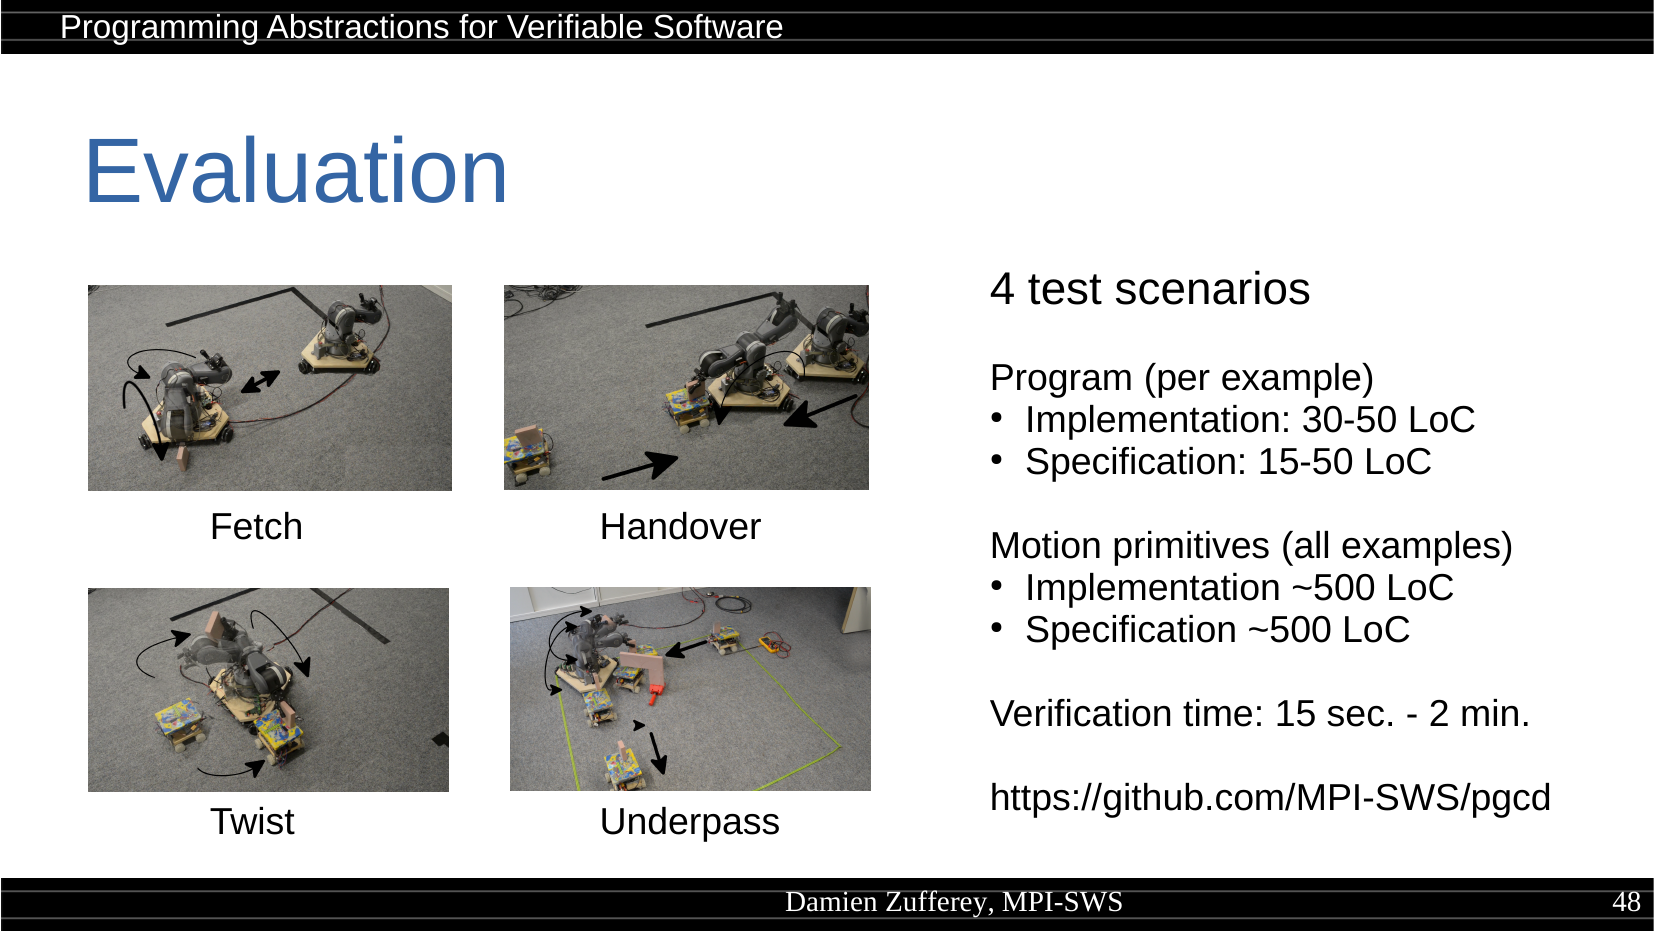

# Evaluation
4 test scenarios
Program (per example)
Implementation: 30-50 LoC
Specification: 15-50 LoC
Motion primitives (all examples)
Implementation ~500 LoC
Specification ~500 LoC
Verification time: 15 sec. - 2 min.
https://github.com/MPI-SWS/pgcd
Fetch
Handover
Twist
Underpass